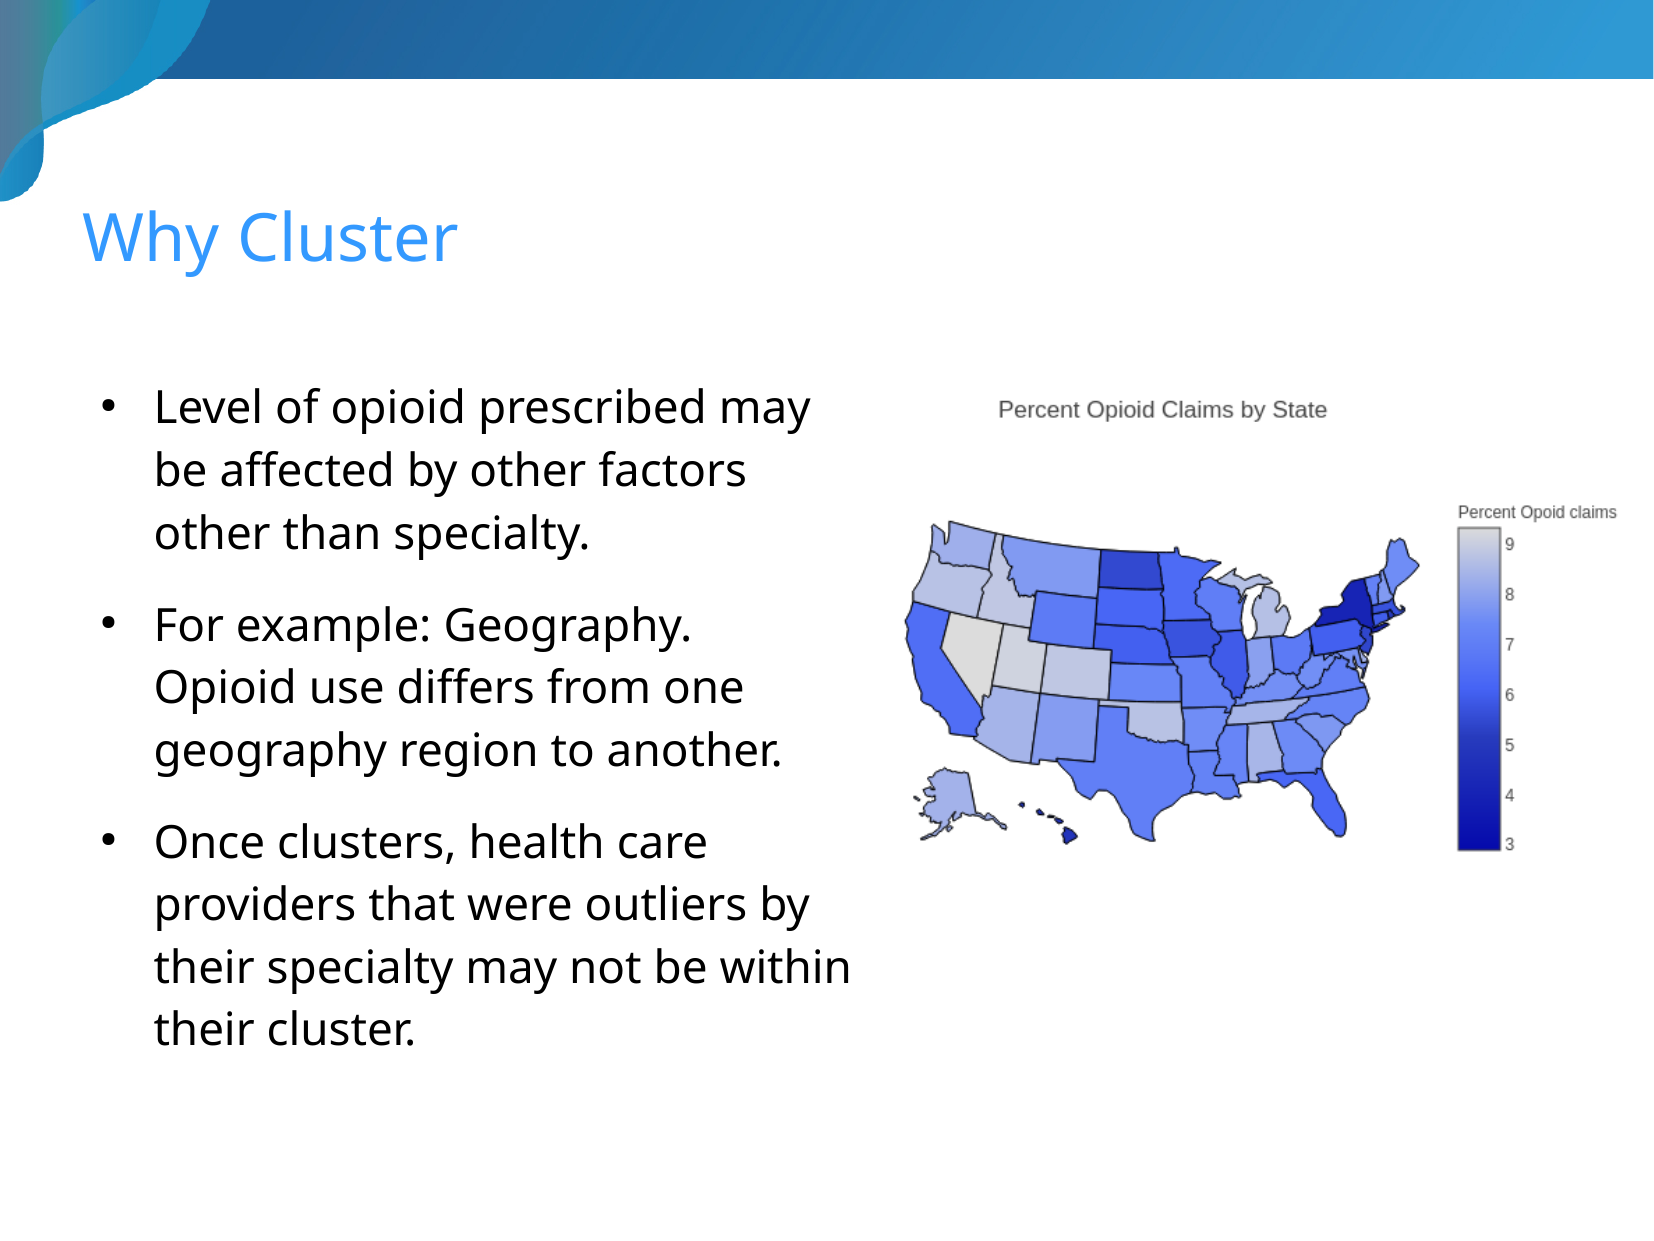

# Why Cluster
Level of opioid prescribed may be affected by other factors other than specialty.
For example: Geography.
Opioid use differs from one geography region to another.
Once clusters, health care providers that were outliers by their specialty may not be within their cluster.